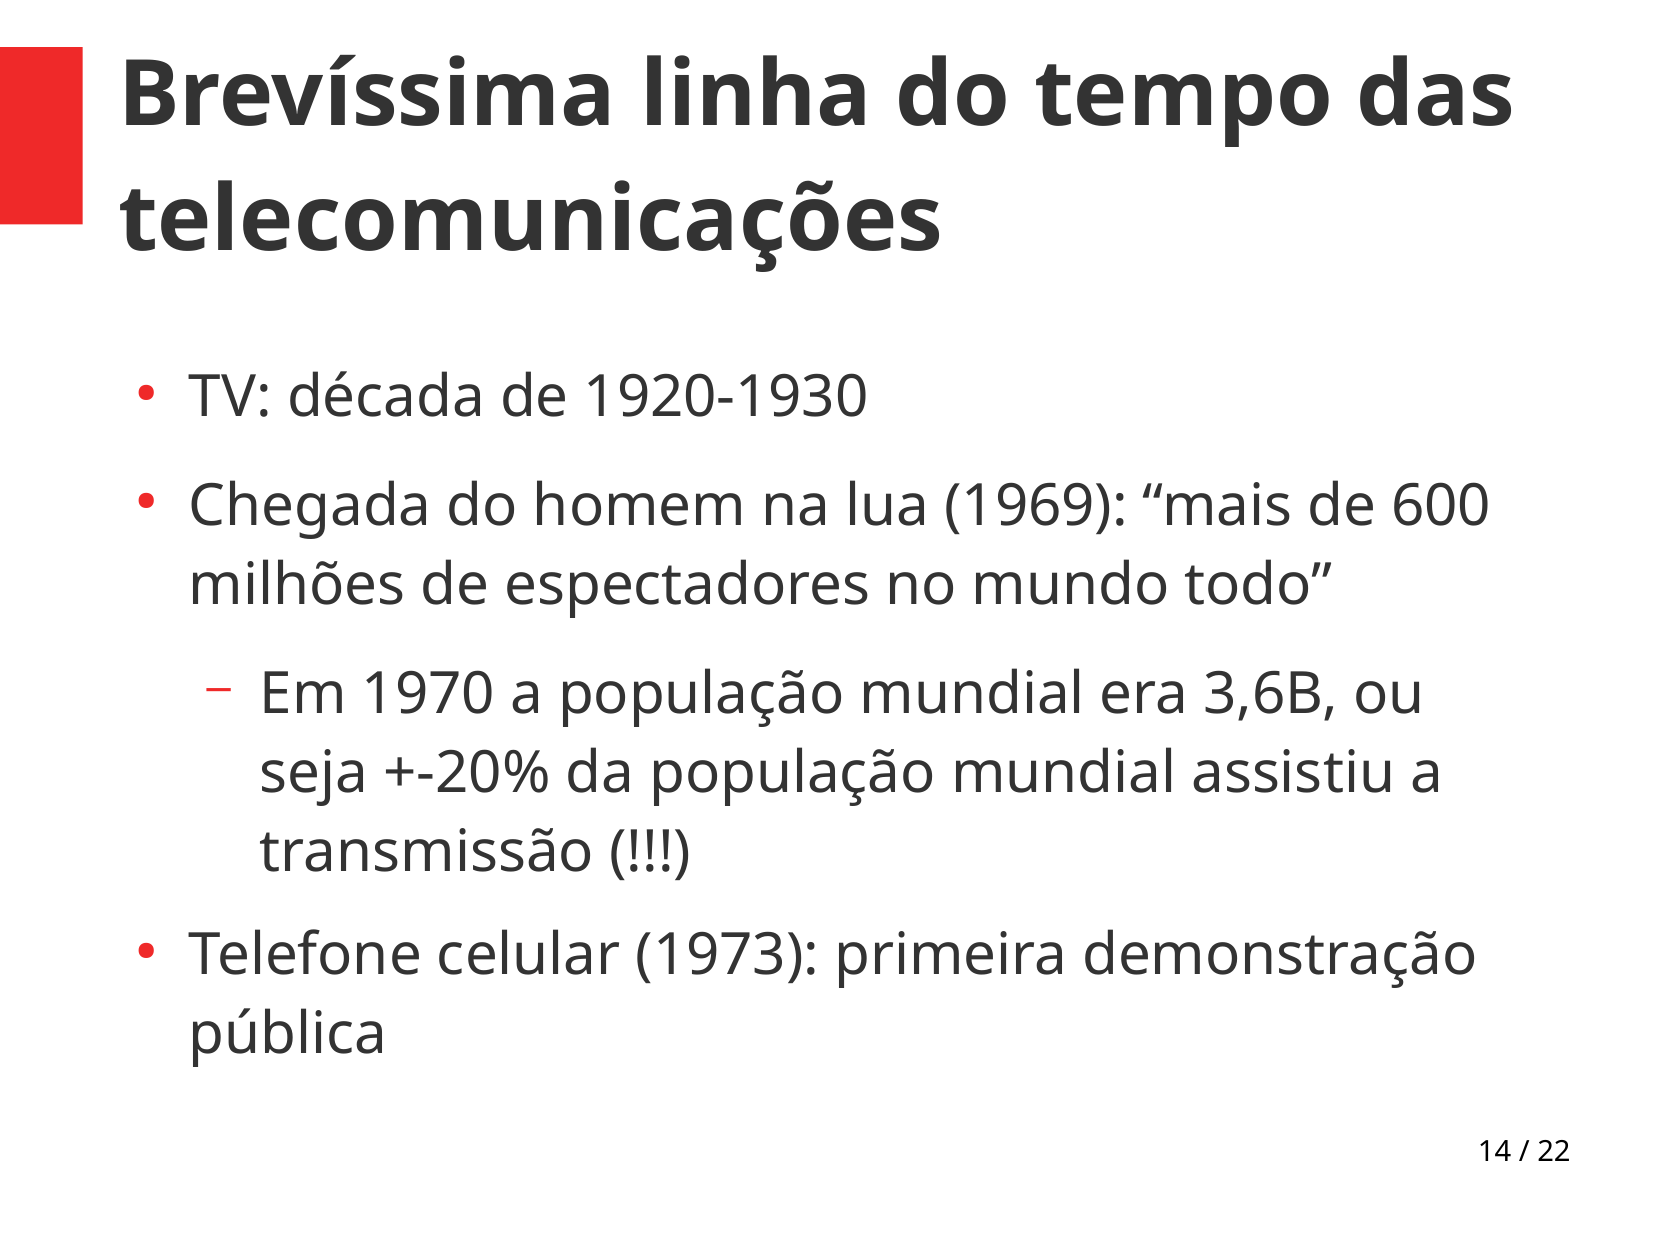

# Brevíssima linha do tempo das telecomunicações
TV: década de 1920-1930
Chegada do homem na lua (1969): “mais de 600 milhões de espectadores no mundo todo”
Em 1970 a população mundial era 3,6B, ou seja +-20% da população mundial assistiu a transmissão (!!!)
Telefone celular (1973): primeira demonstração pública
14